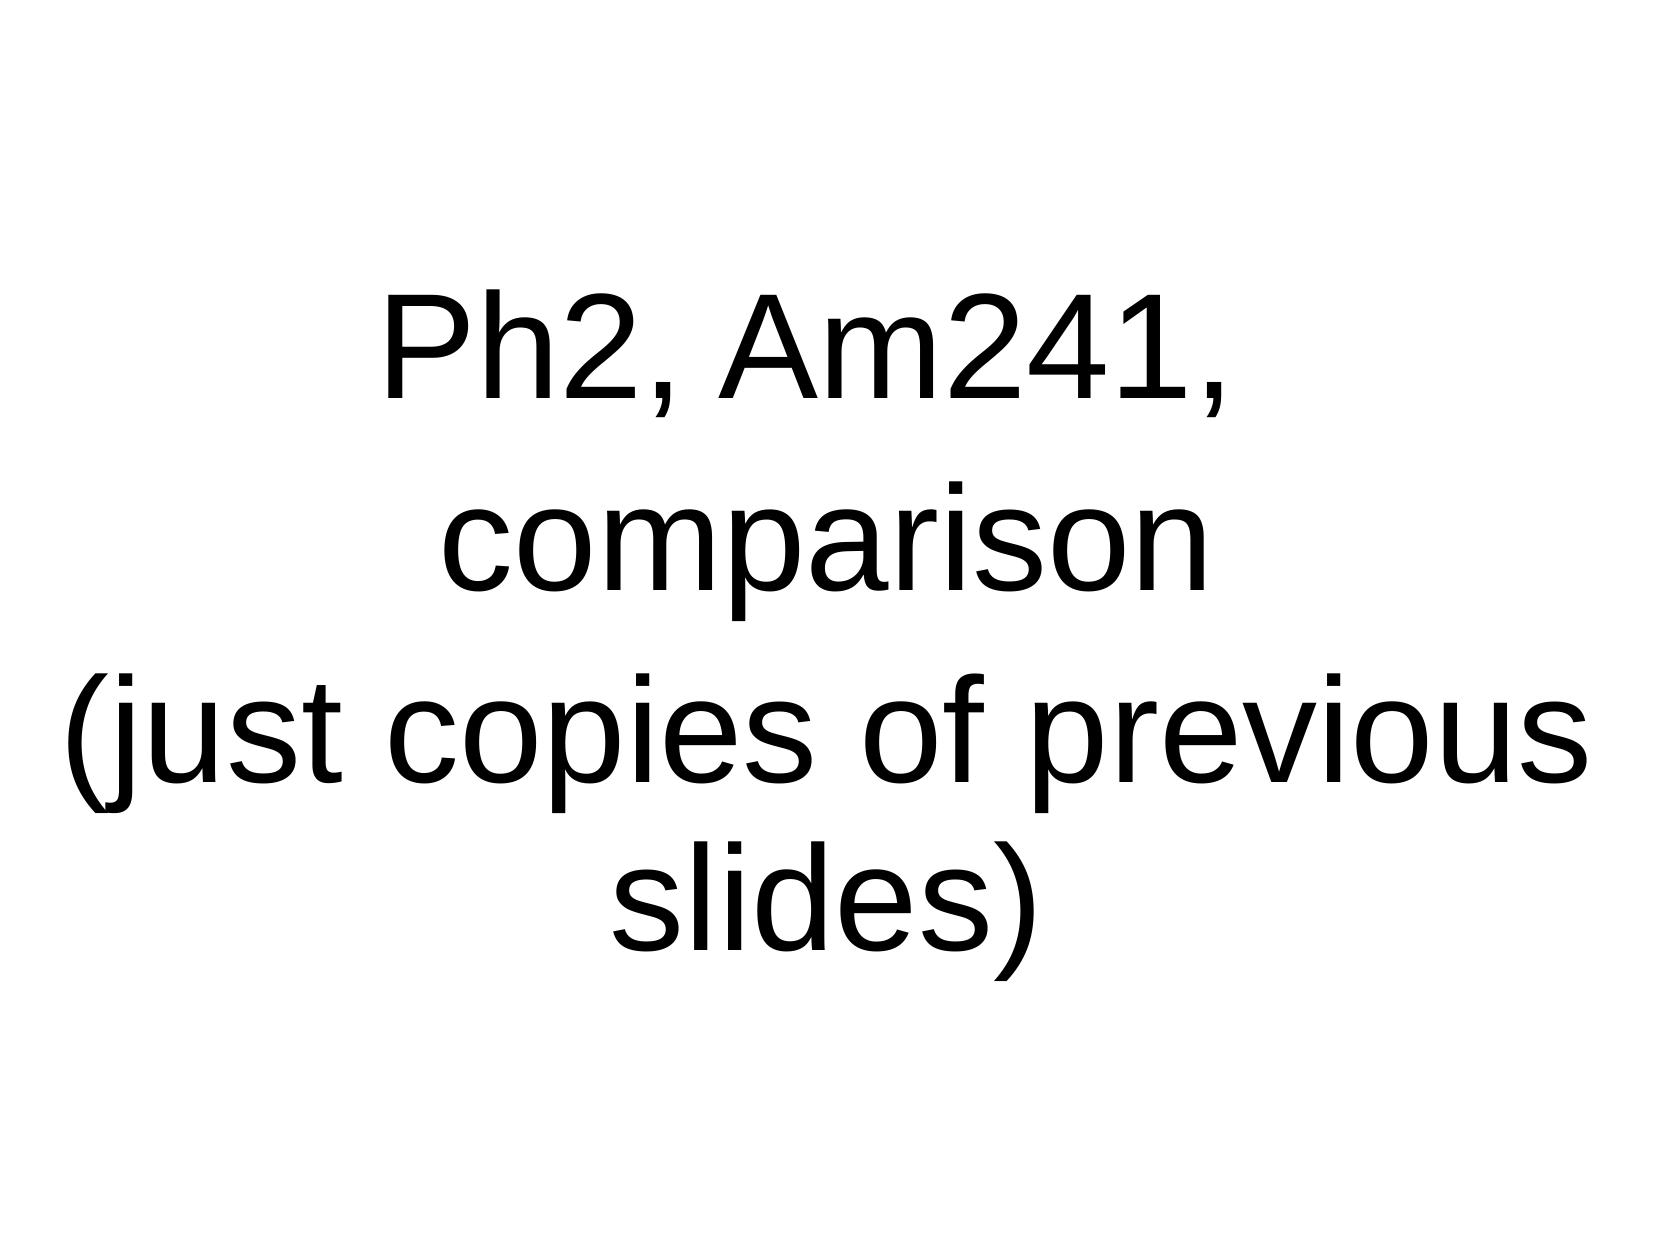

Ph2, Am241,
comparison
(just copies of previous slides)